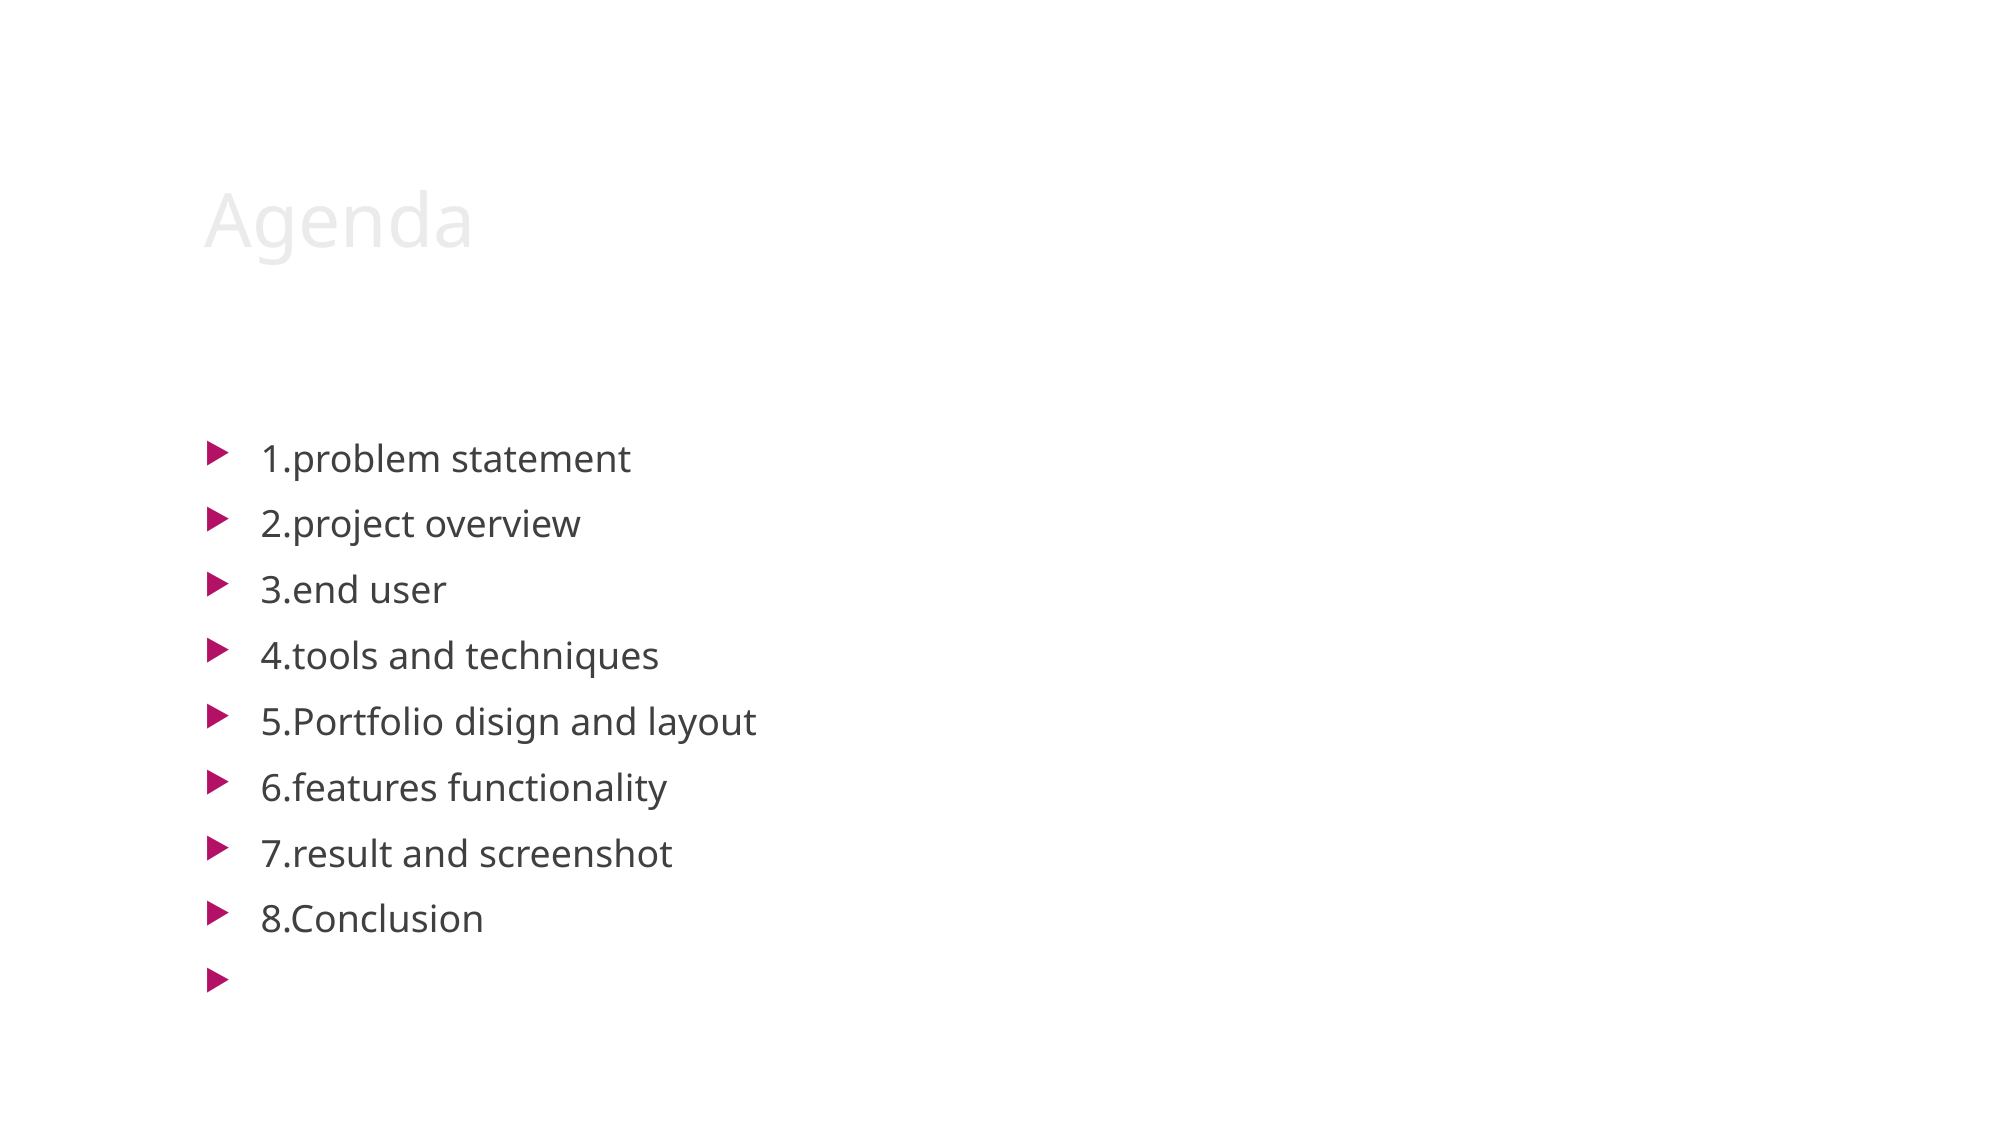

# Agenda
1.problem statement
2.project overview
3.end user
4.tools and techniques
5.Portfolio disign and layout
6.features functionality
7.result and screenshot
8.Conclusion